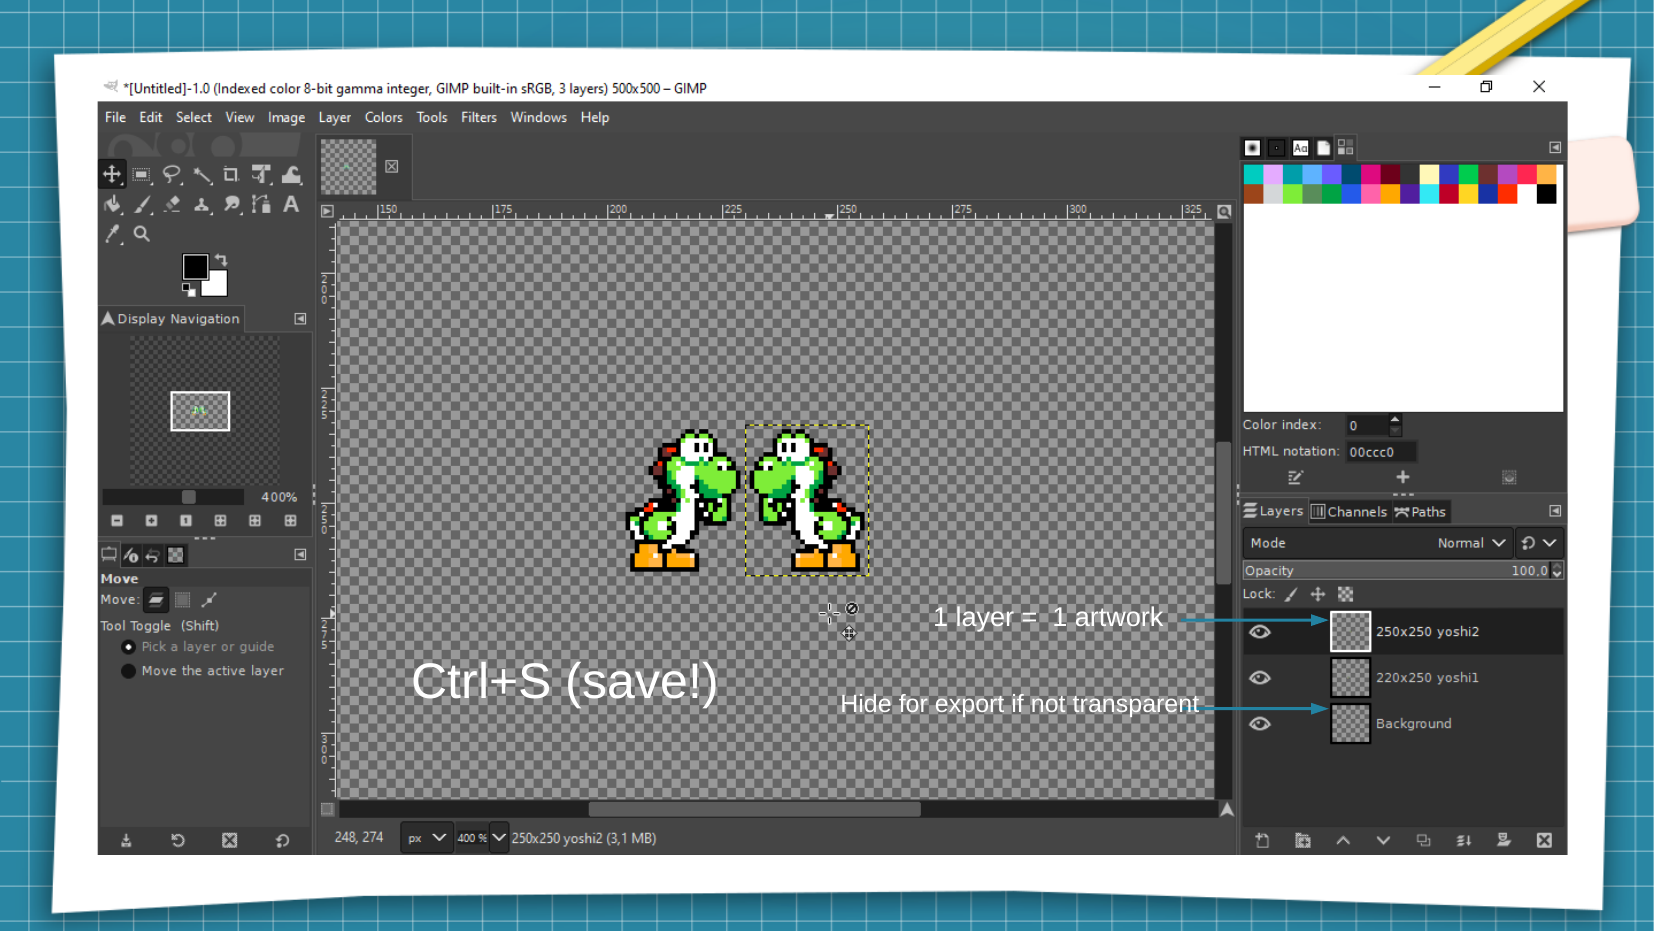

#
1 layer = 1 artwork
Ctrl+S (save!)
Hide for export if not transparent